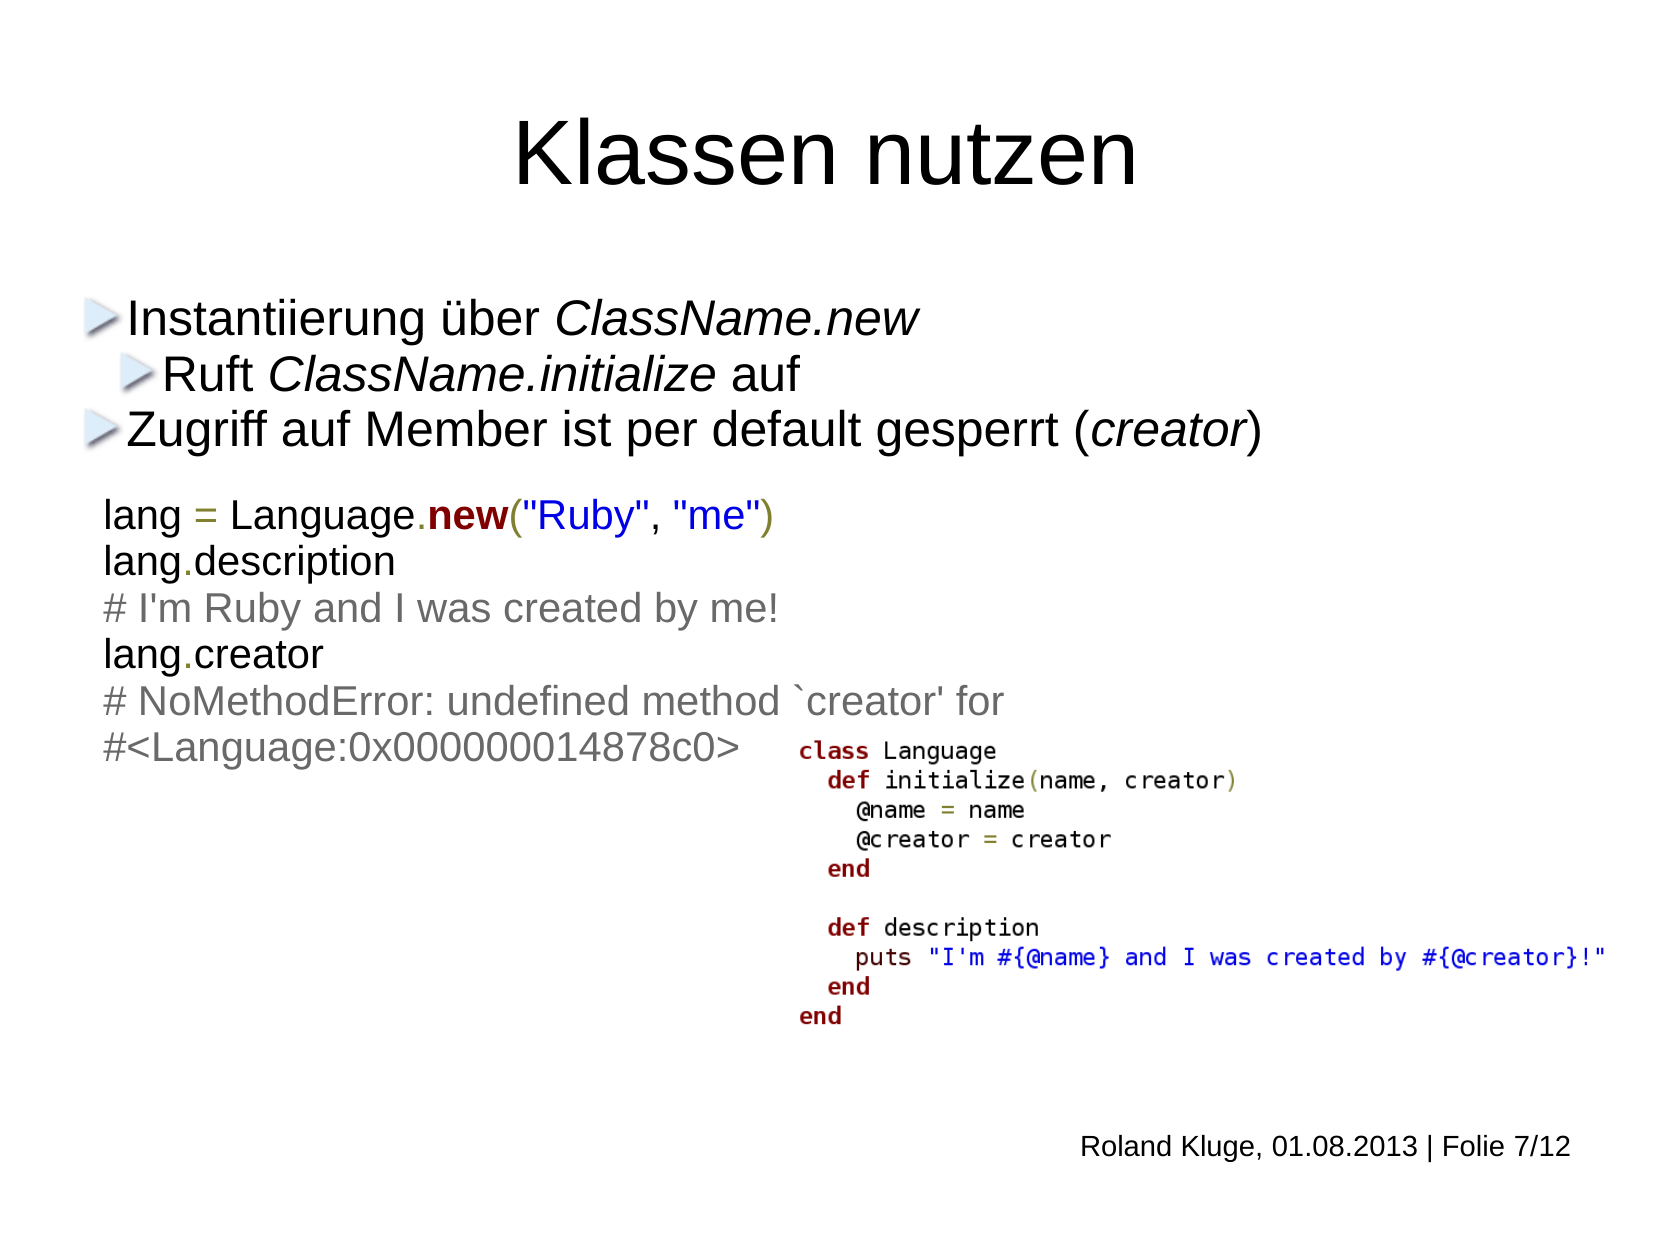

# Klassen nutzen
Instantiierung über ClassName.new
Ruft ClassName.initialize auf
Zugriff auf Member ist per default gesperrt (creator)
lang = Language.new("Ruby", "me")
lang.description
# I'm Ruby and I was created by me!
lang.creator
# NoMethodError: undefined method `creator' for #<Language:0x000000014878c0>